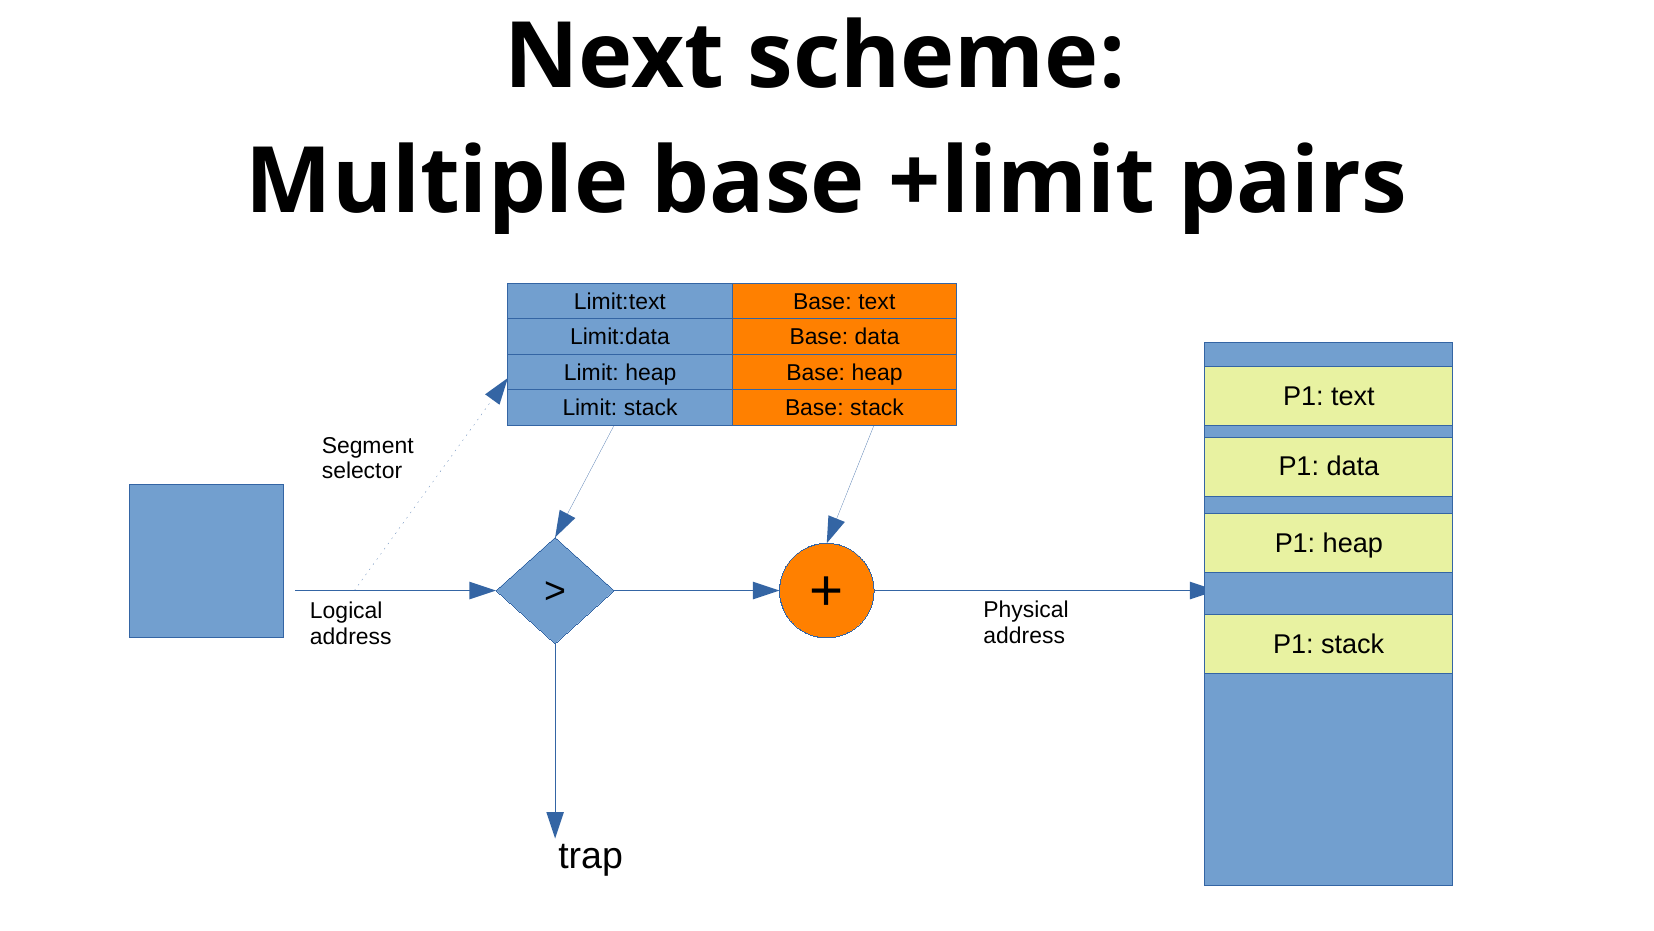

# Next scheme: Multiple base +limit pairs
Limit:text
Base: text
Limit:data
Base: data
Limit: heap
Base: heap
P1: text
Limit: stack
Base: stack
Segment selector
P1: data
P1: heap
>
+
Physical address
Logical address
P1: stack
trap